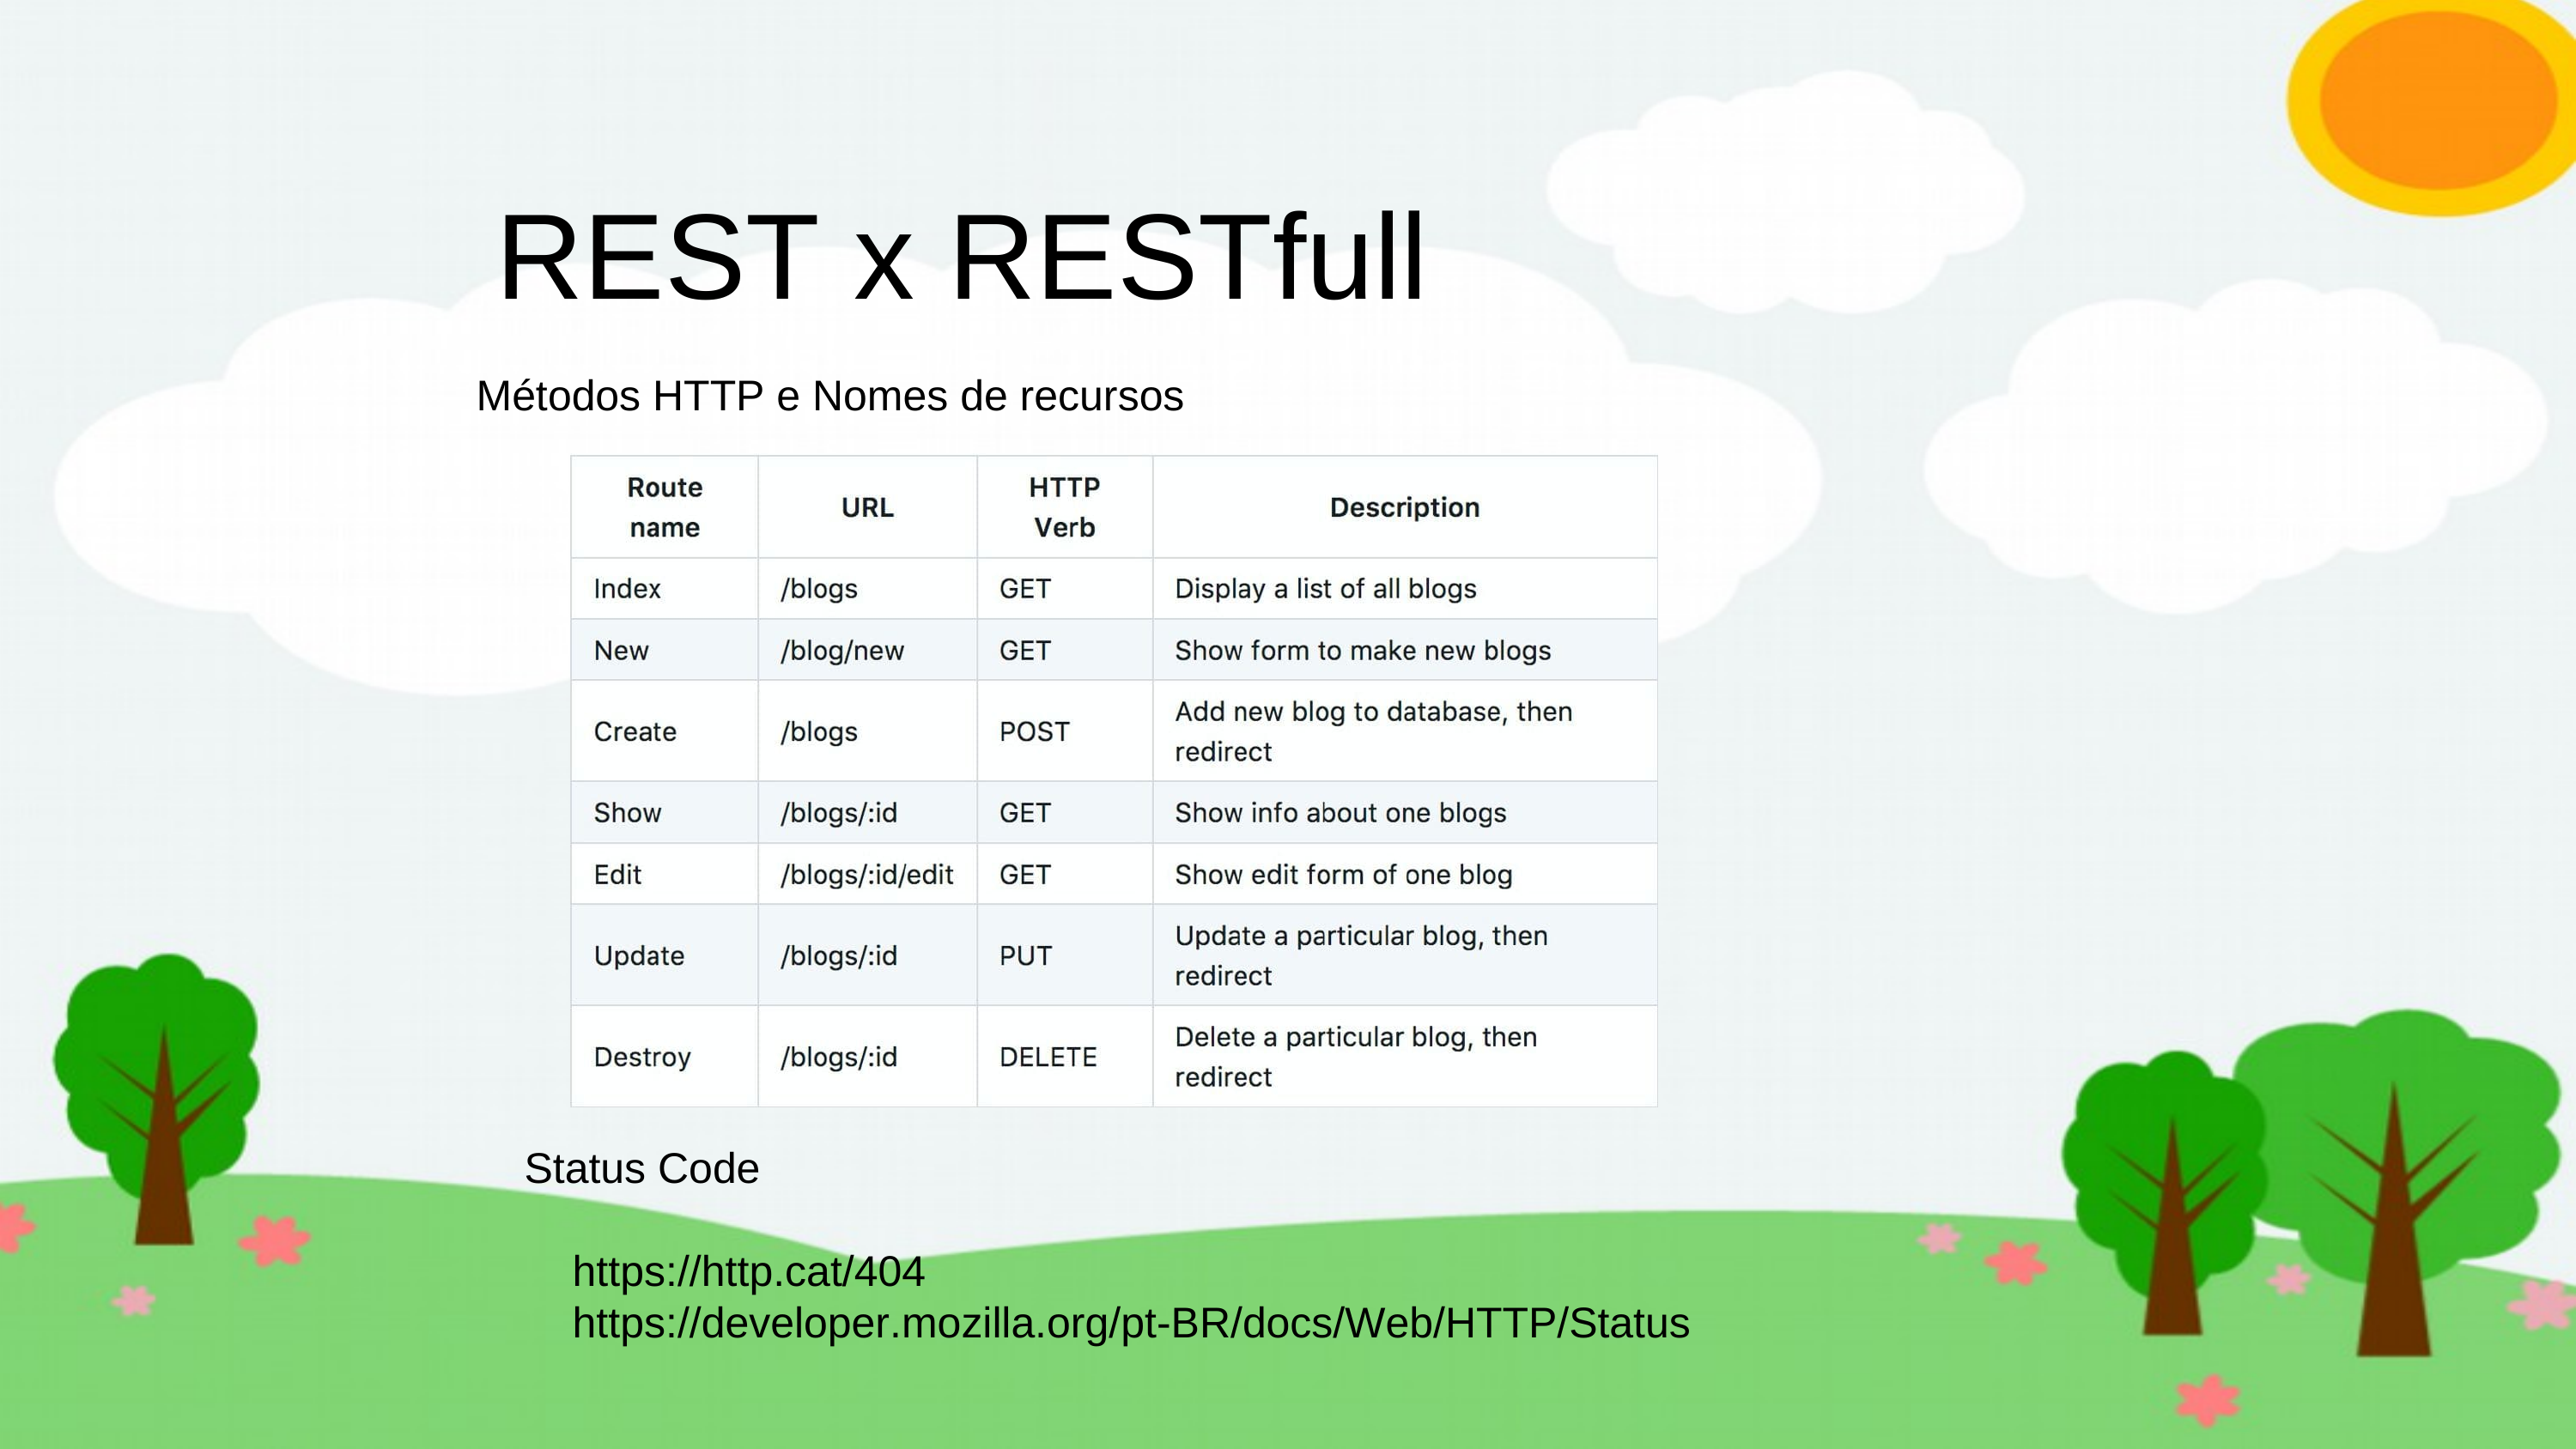

REST x RESTfull
Métodos HTTP e Nomes de recursos
    Status Code
        https://http.cat/404
        https://developer.mozilla.org/pt-BR/docs/Web/HTTP/Status